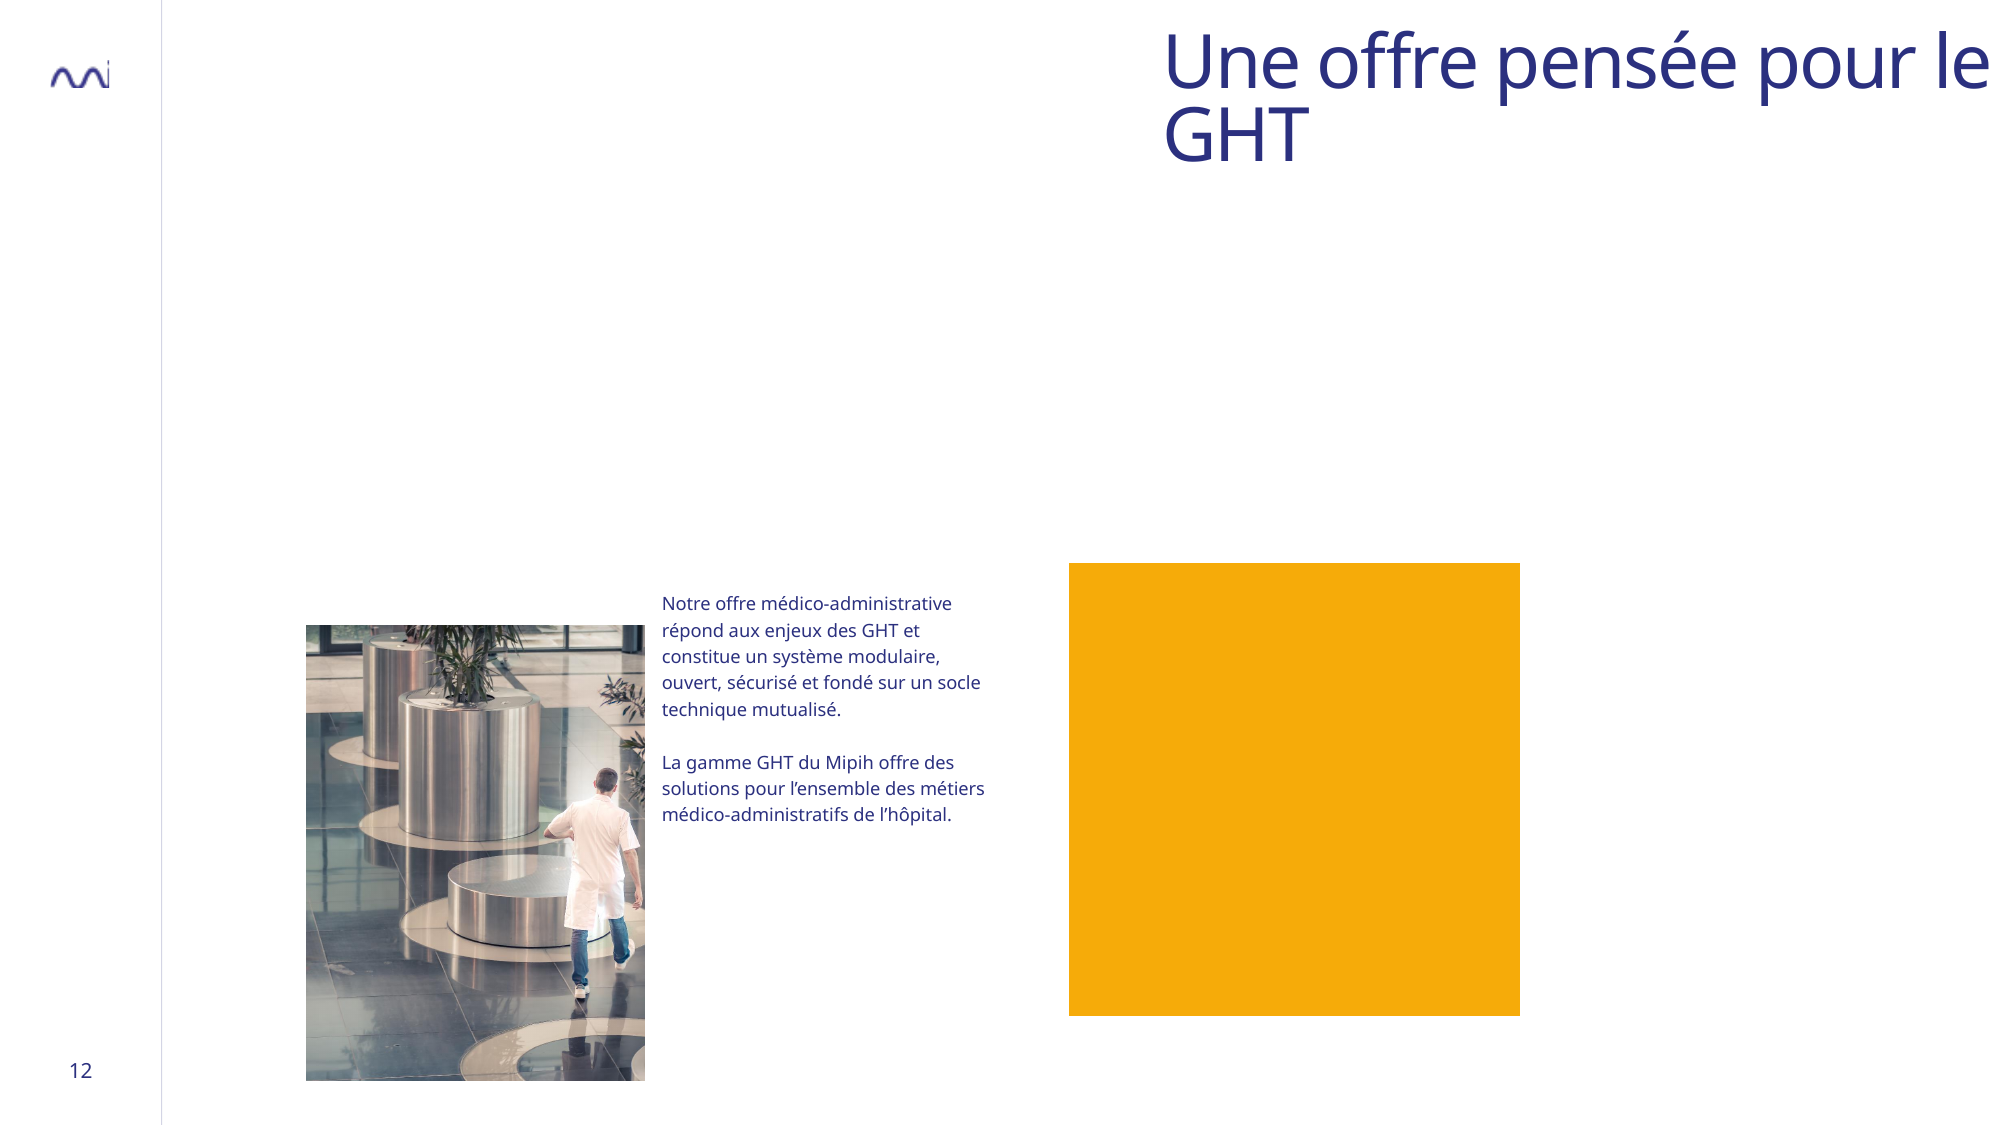

# Une offre pensée pour le GHT
Notre offre médico-administrative répond aux enjeux des GHT et constitue un système modulaire, ouvert, sécurisé et fondé sur un socle technique mutualisé.
La gamme GHT du Mipih offre des solutions pour l’ensemble des métiers médico-administratifs de l’hôpital.
dh
Pierre angulaire du SIH de GHT, notre solution DH permet d’évoluer vers une vision multi-EJ, grâce aux référentiels uniques et à des modules métiers. Elle offre une connectivité absolue et un partage fluide et sécurisé de la donnée au sein des établissement d’un GHT.
11